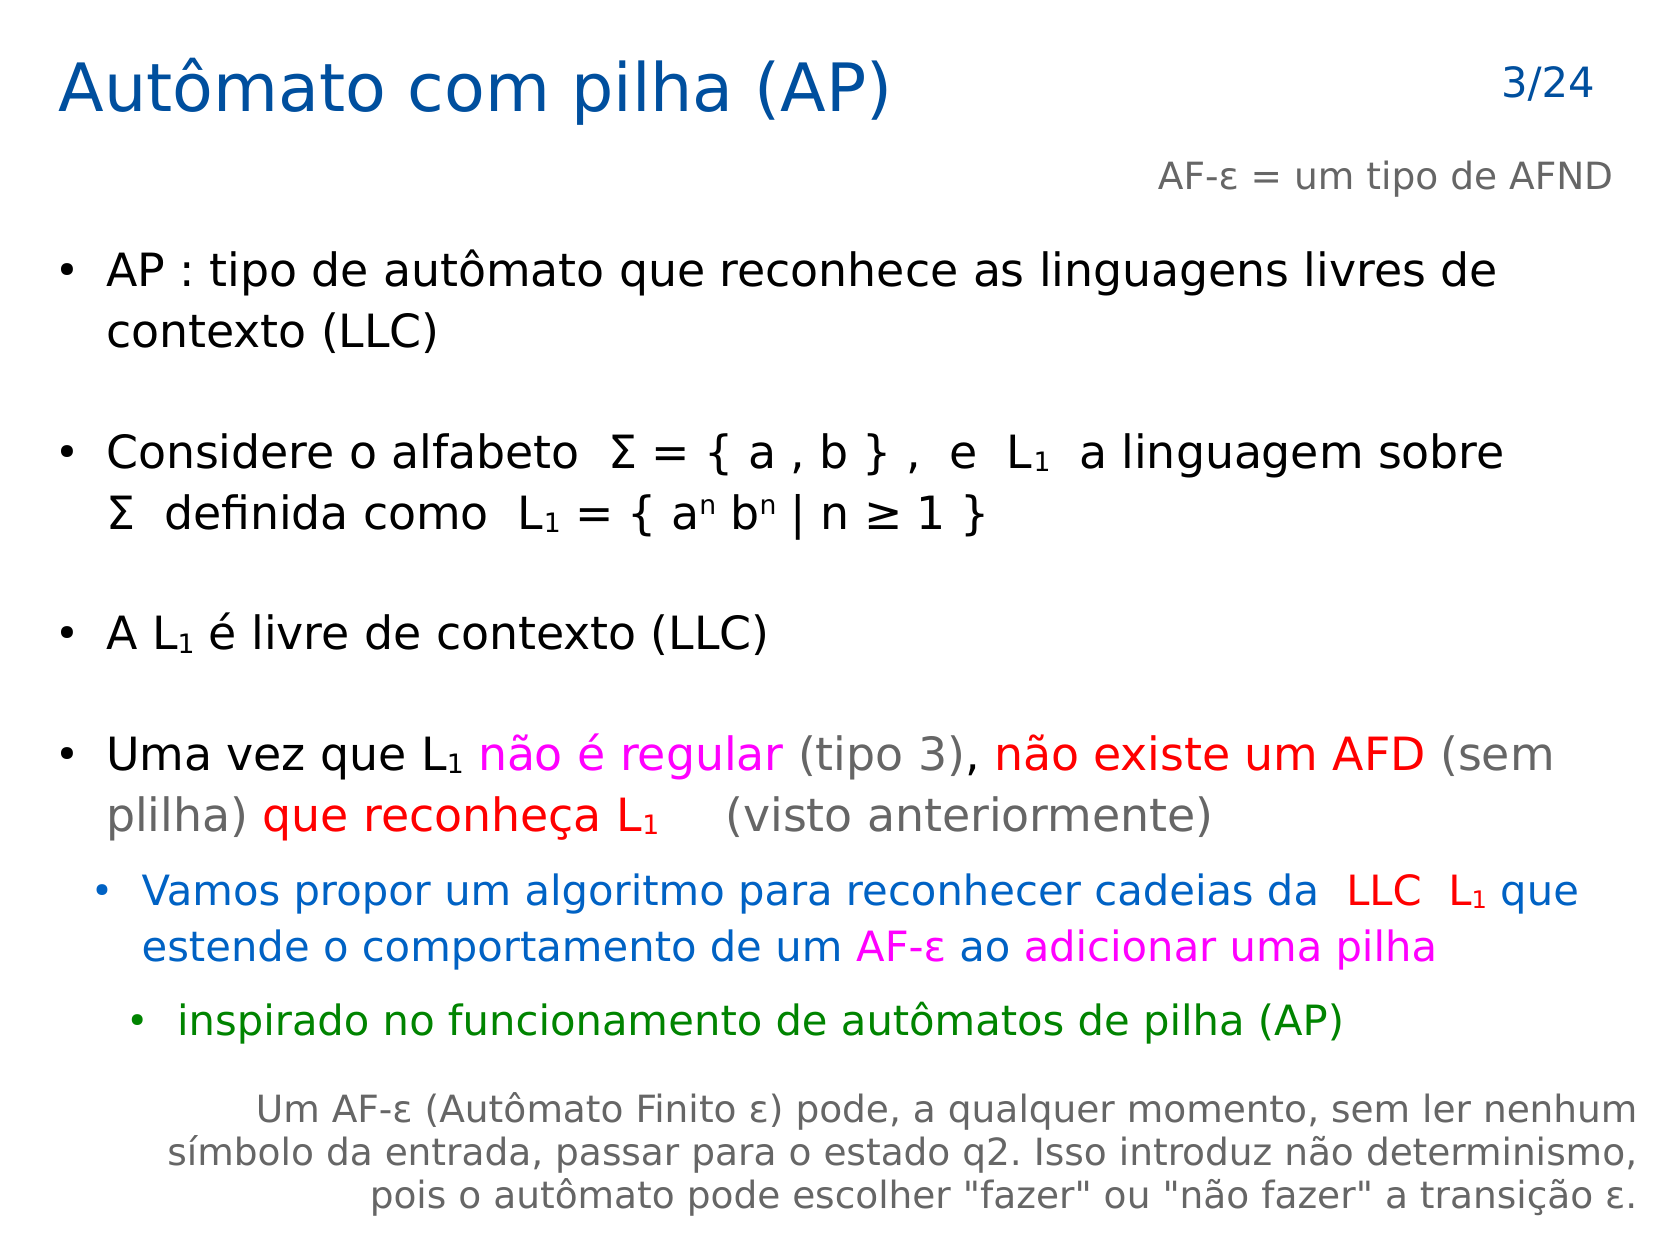

# Autômato com pilha (AP)
3
AF-ε = um tipo de AFND
AP : tipo de autômato que reconhece as linguagens livres de contexto (LLC)
Considere o alfabeto Σ = { a , b } , e L1 a linguagem sobre
Σ definida como L1 = { an bn | n ≥ 1 }
A L1 é livre de contexto (LLC)
Uma vez que L1 não é regular (tipo 3), não existe um AFD (sem plilha) que reconheça L1 (visto anteriormente)
Vamos propor um algoritmo para reconhecer cadeias da LLC L1 que estende o comportamento de um AF-ε ao adicionar uma pilha
inspirado no funcionamento de autômatos de pilha (AP)
Um AF-ε (Autômato Finito ε) pode, a qualquer momento, sem ler nenhum símbolo da entrada, passar para o estado q2. Isso introduz não determinismo, pois o autômato pode escolher "fazer" ou "não fazer" a transição ε.